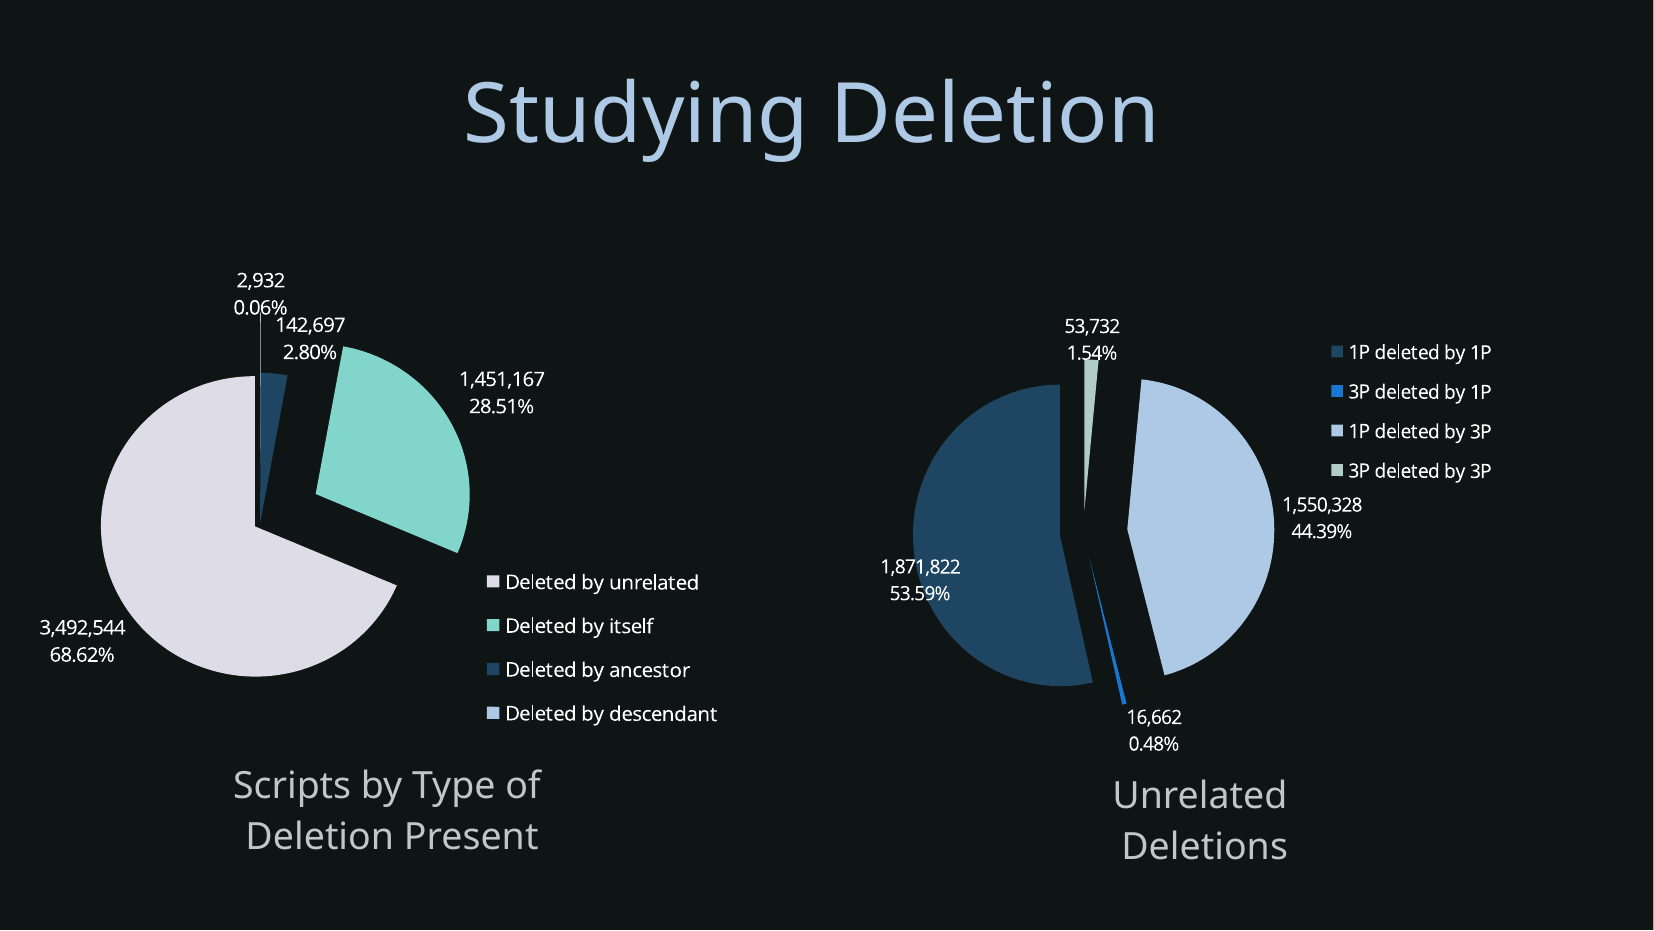

# Studying Deletion
### Chart
| Category | Colonna 1 |
|---|---|
| Deleted by unrelated | 3492544.0 |
| Deleted by itself | 1451167.0 |
| Deleted by ancestor | 142697.0 |
| Deleted by descendant | 2932.0 |
### Chart
| Category | Colonna 1 |
|---|---|
| 1P deleted by 1P | 1871822.0 |
| 3P deleted by 1P | 16662.0 |
| 1P deleted by 3P | 1550328.0 |
| 3P deleted by 3P | 53732.0 |Scripts by Type of
Deletion Present
Unrelated
Deletions